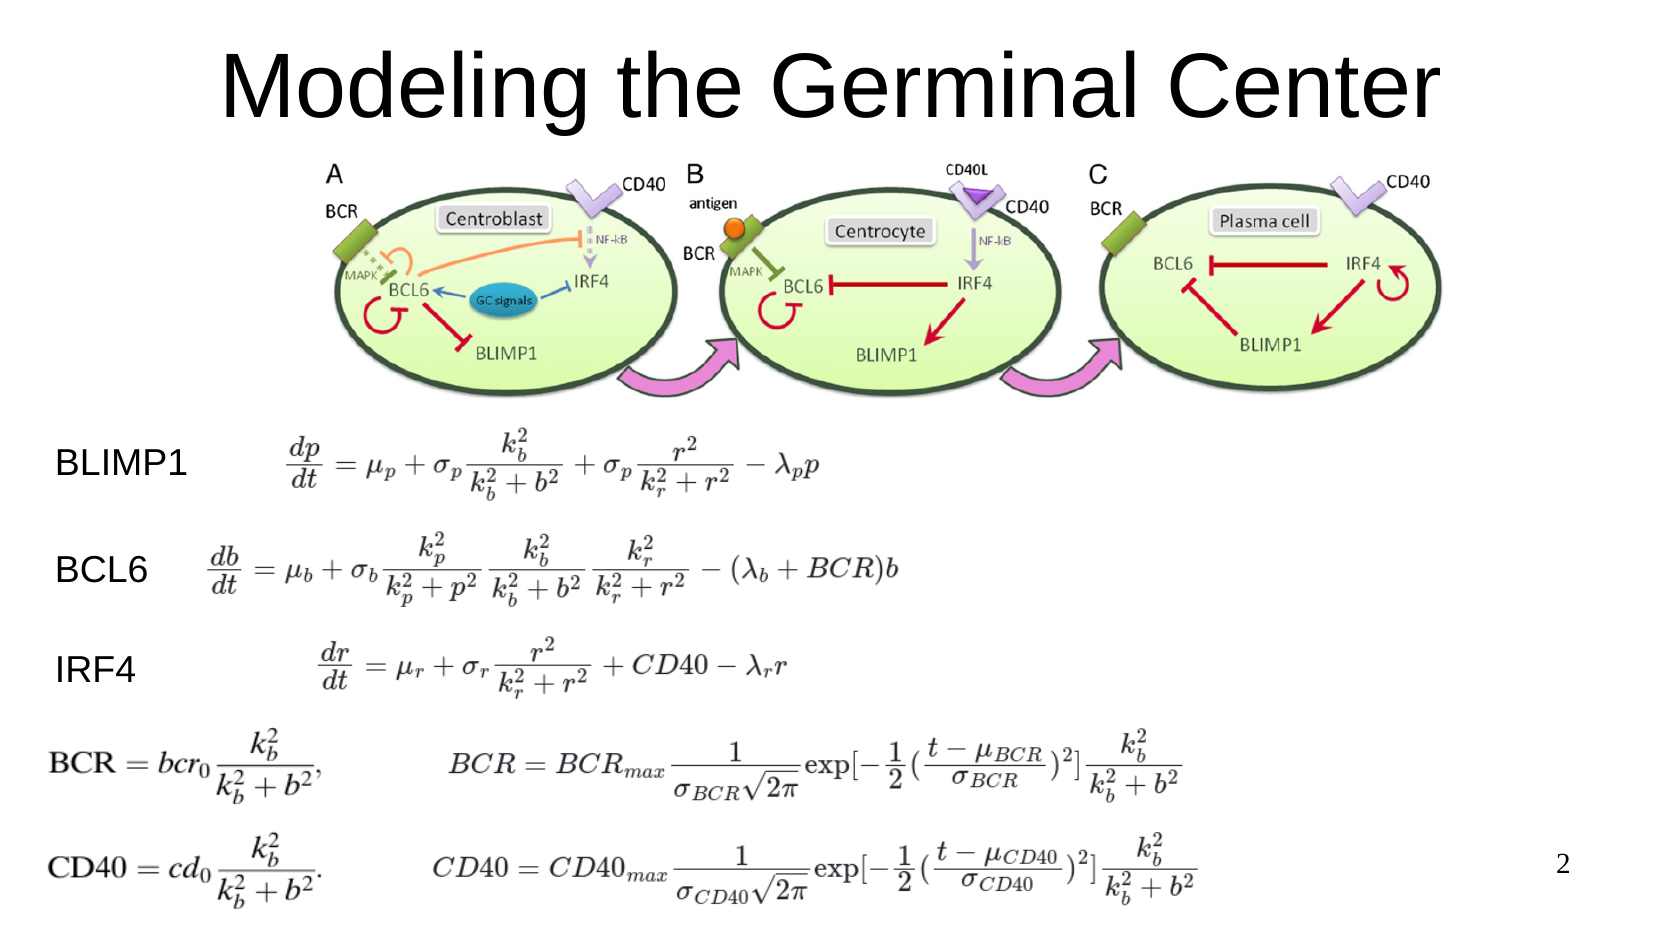

# Modeling the Germinal Center
BLIMP1
BCL6
IRF4
2